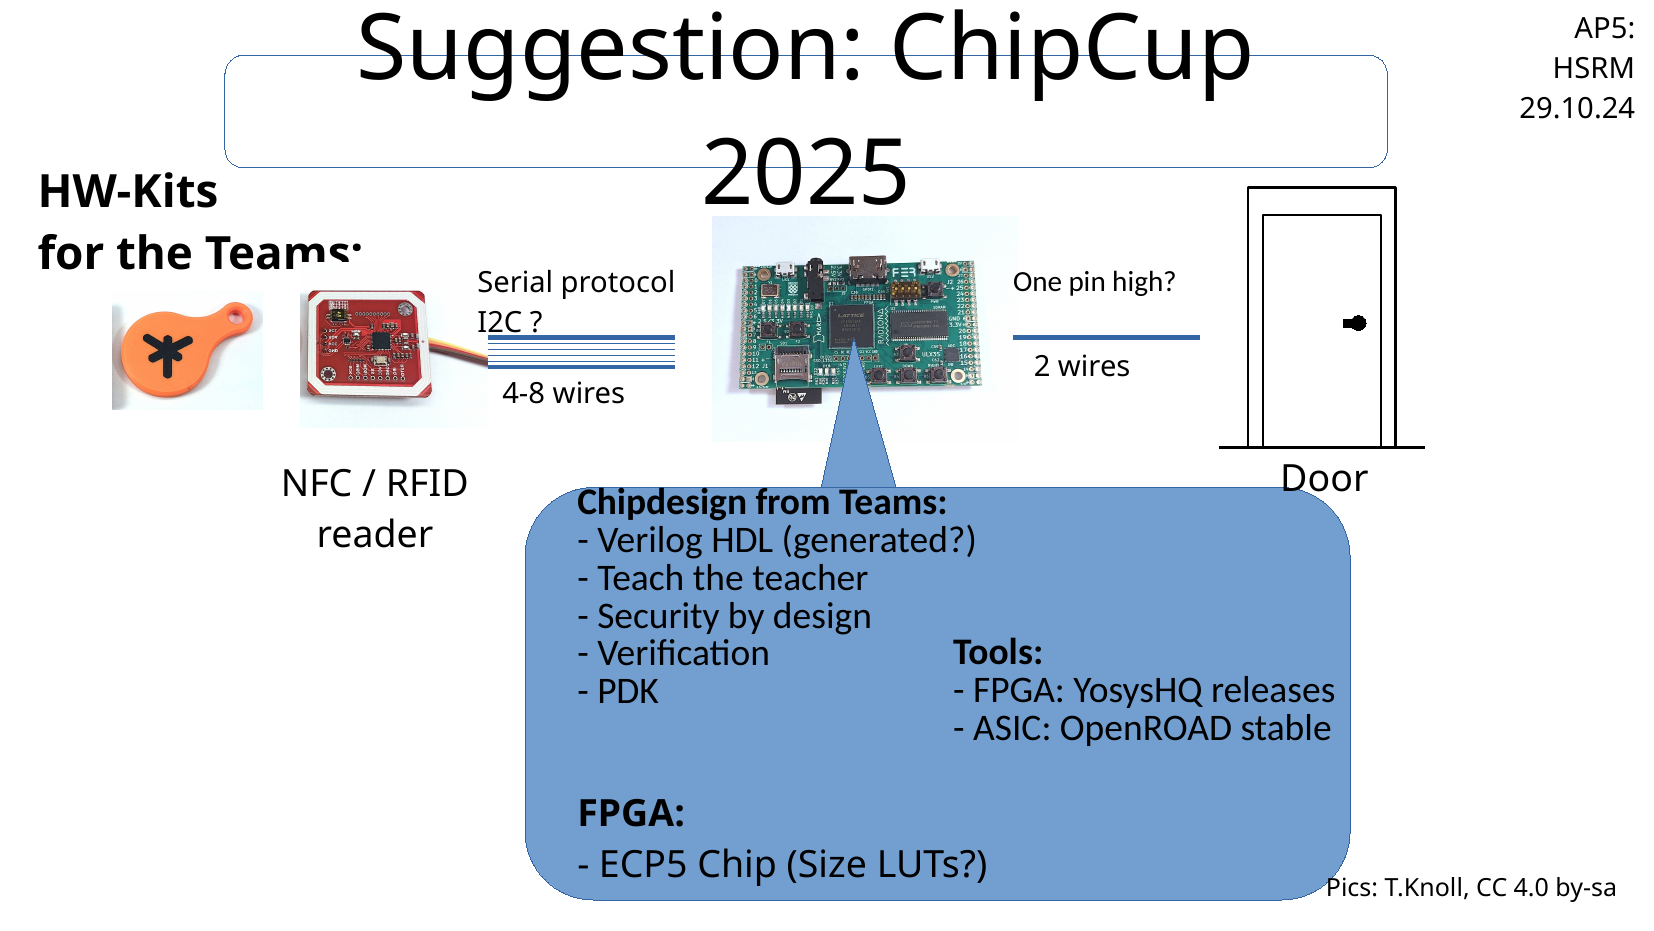

AP5:
HSRM
29.10.24
# Suggestion: ChipCup 2025
HW-Kits
for the Teams:
Serial protocol
I2C ?
One pin high?
2 wires
4-8 wires
Door
NFC / RFID
reader
Chipdesign from Teams:
- Verilog HDL (generated?)
- Teach the teacher
- Security by design
- Verification
- PDK
Tools:
- FPGA: YosysHQ releases
- ASIC: OpenROAD stable
FPGA:
- ECP5 Chip (Size LUTs?)
Pics: T.Knoll, CC 4.0 by-sa